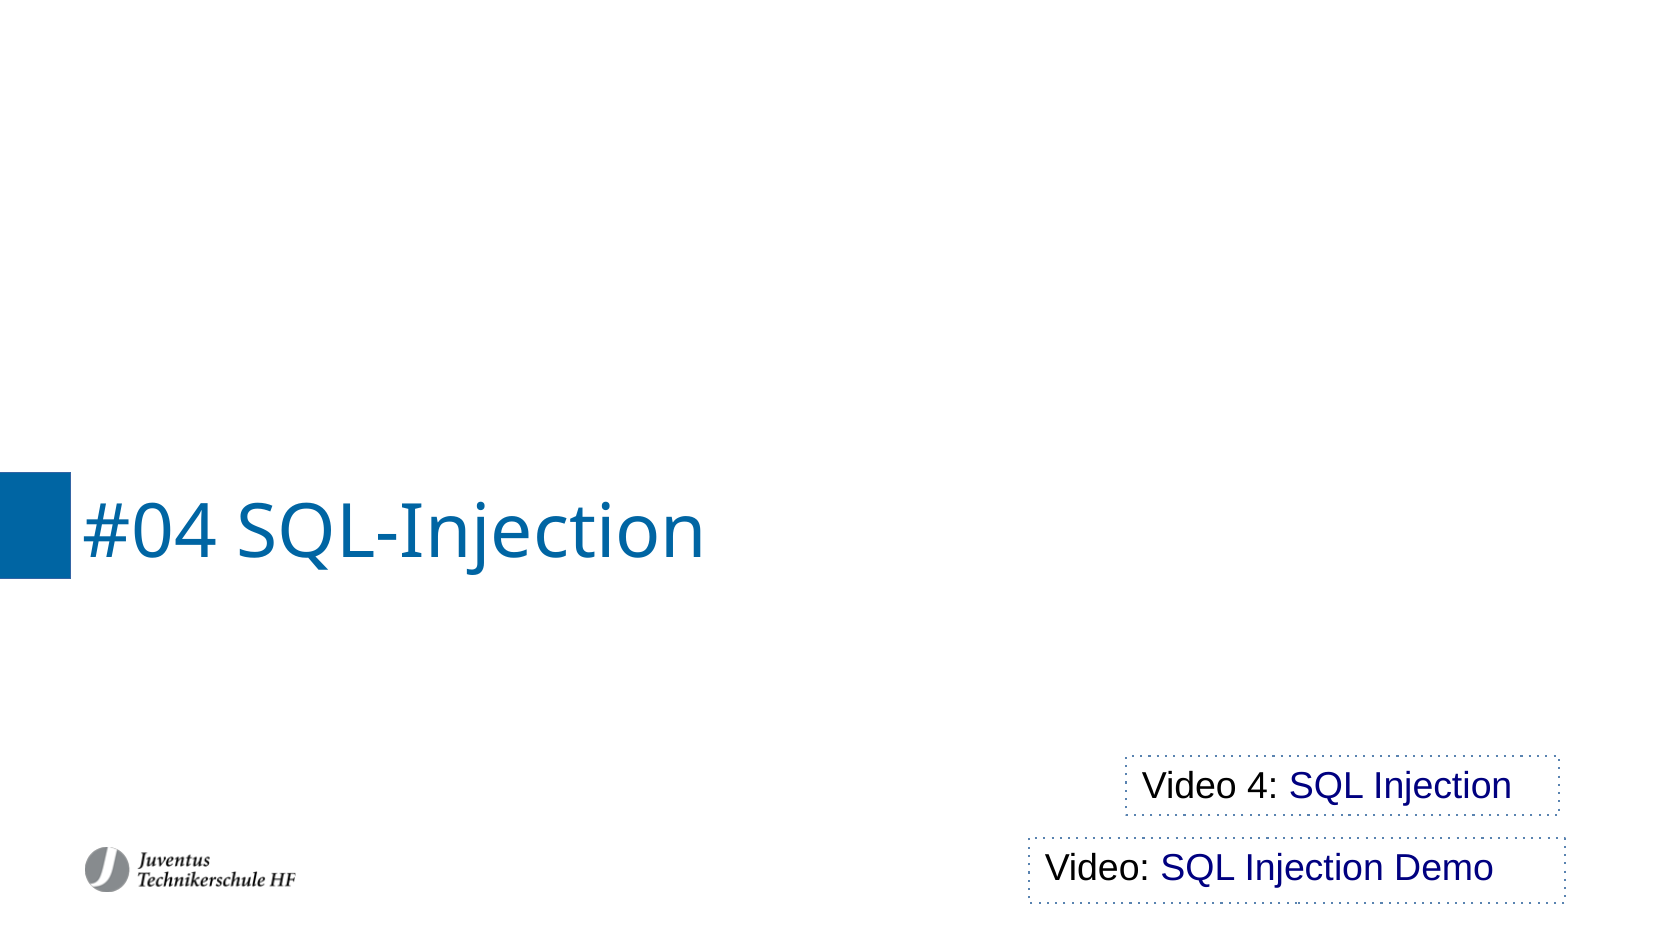

# #04 SQL-Injection
Video 4: SQL Injection
Video: SQL Injection Demo